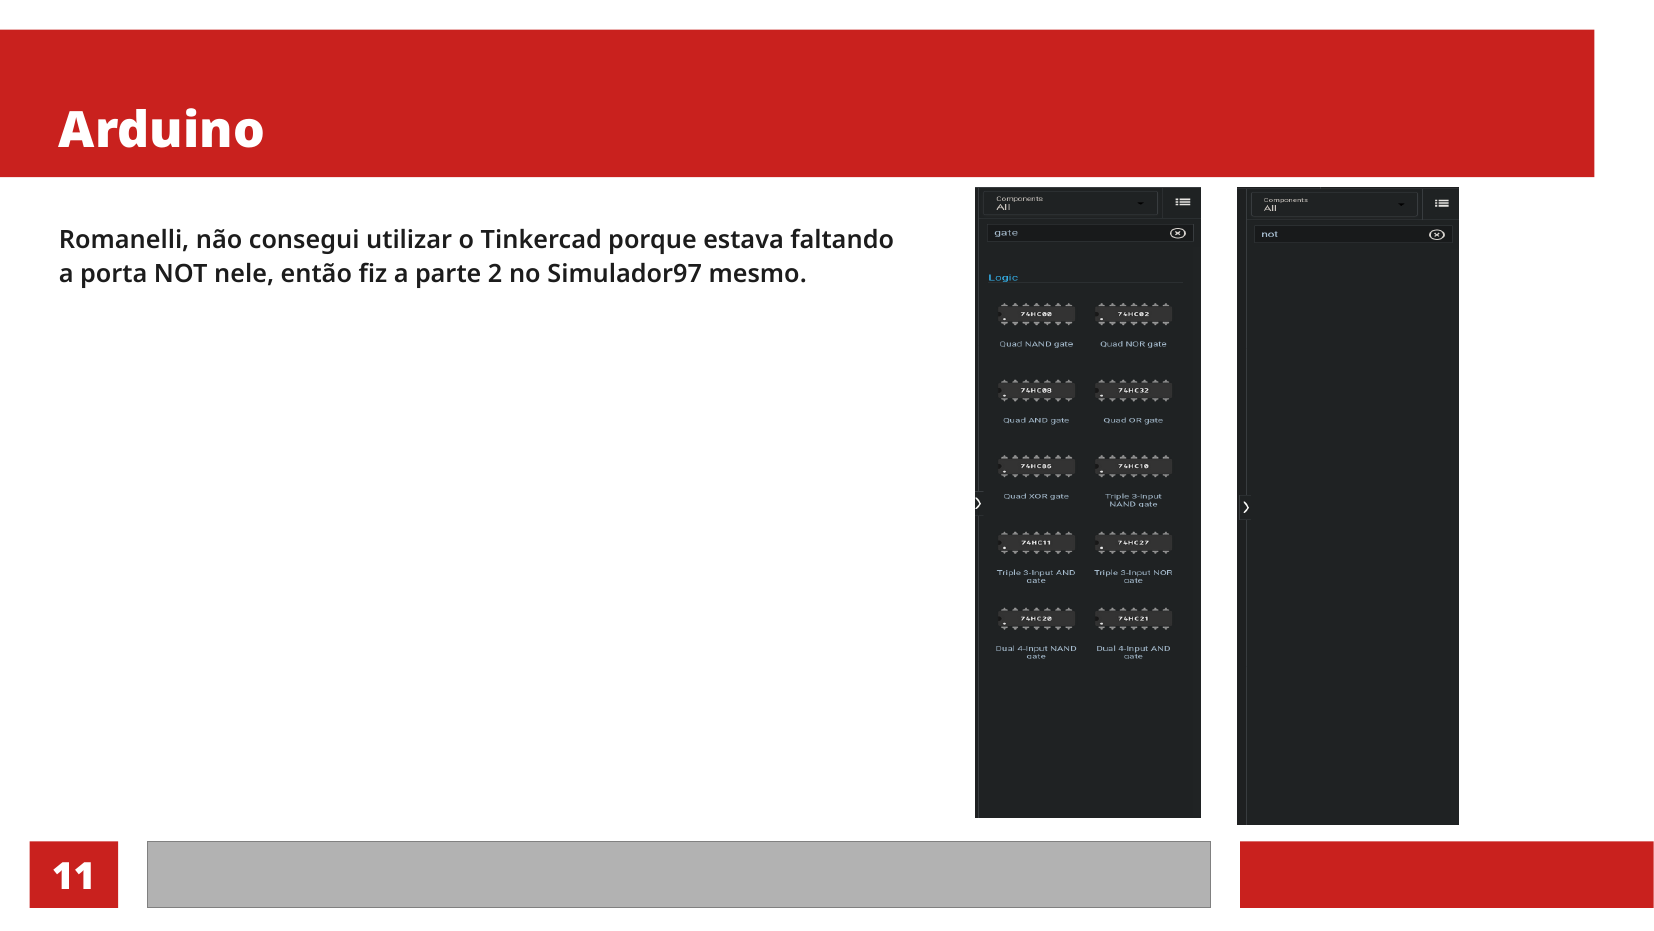

# Arduino
Romanelli, não consegui utilizar o Tinkercad porque estava faltando a porta NOT nele, então fiz a parte 2 no Simulador97 mesmo.
11